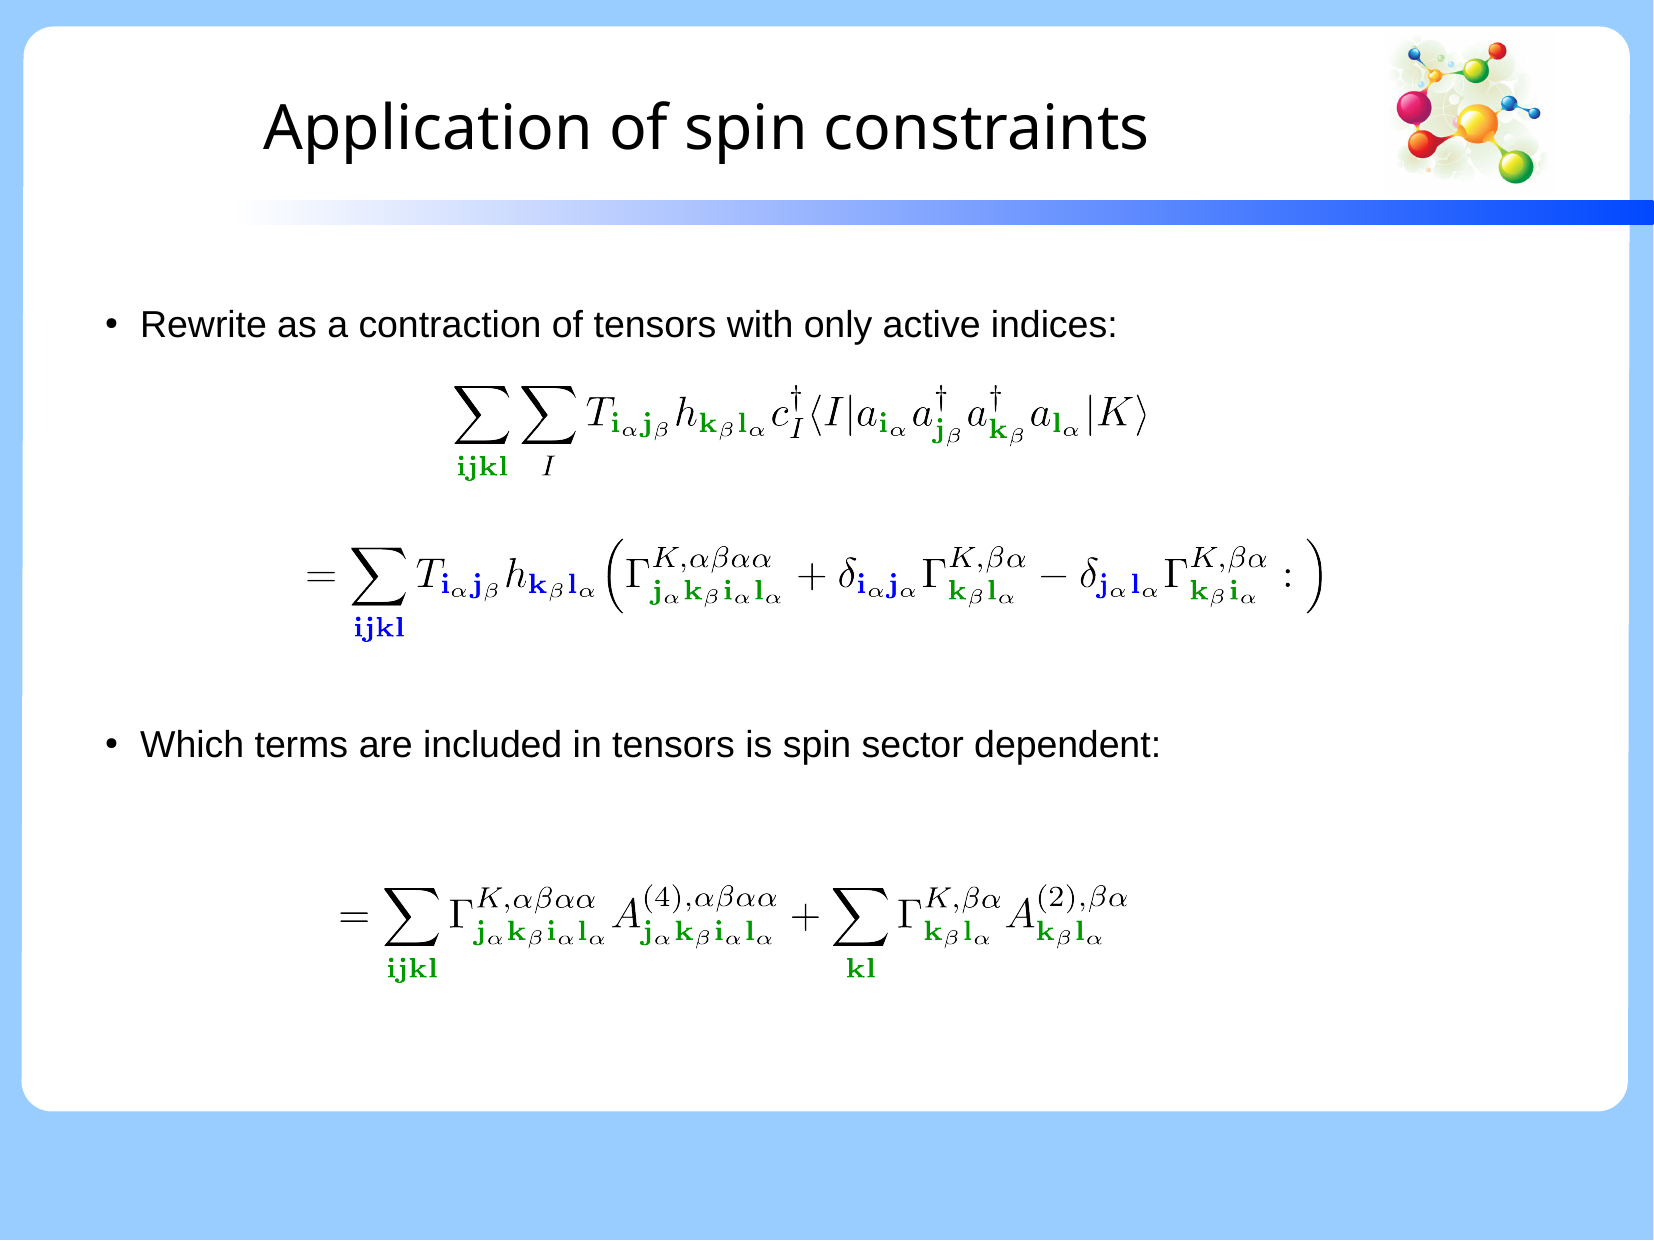

# Application of spin constraints
Rewrite as a contraction of tensors with only active indices:
Which terms are included in tensors is spin sector dependent: